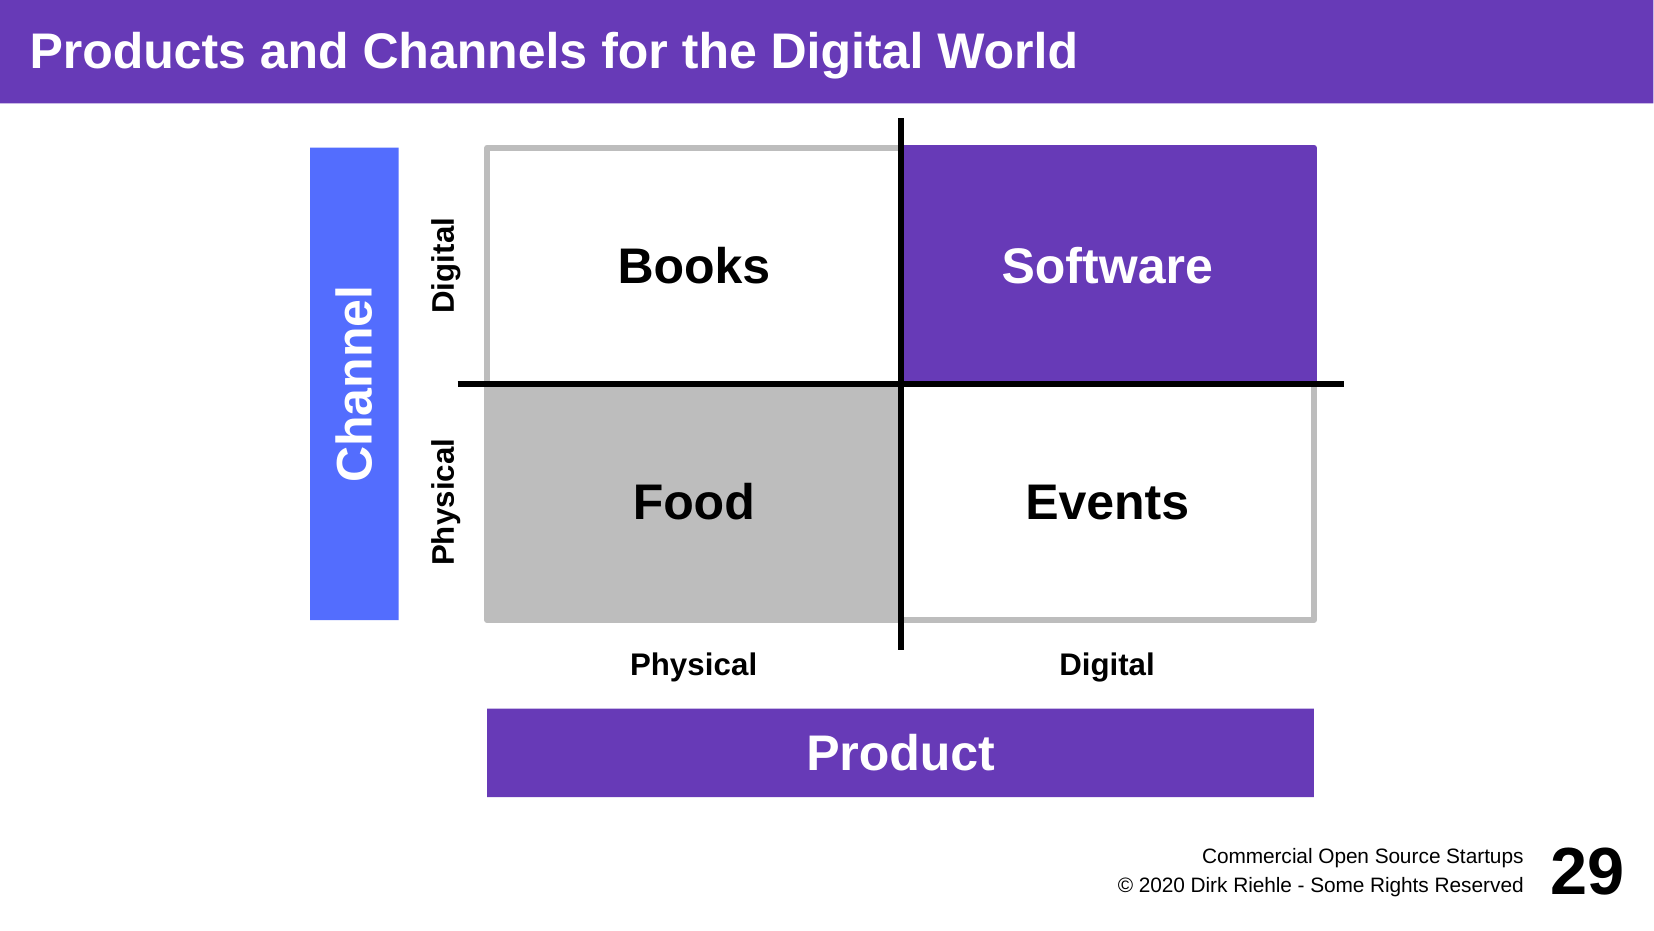

# Products and Channels for the Digital World
Books
Software
Digital
Channel
Food
Events
Physical
Physical
Digital
Product
Commercial Open Source Startups
29
© 2020 Dirk Riehle - Some Rights Reserved